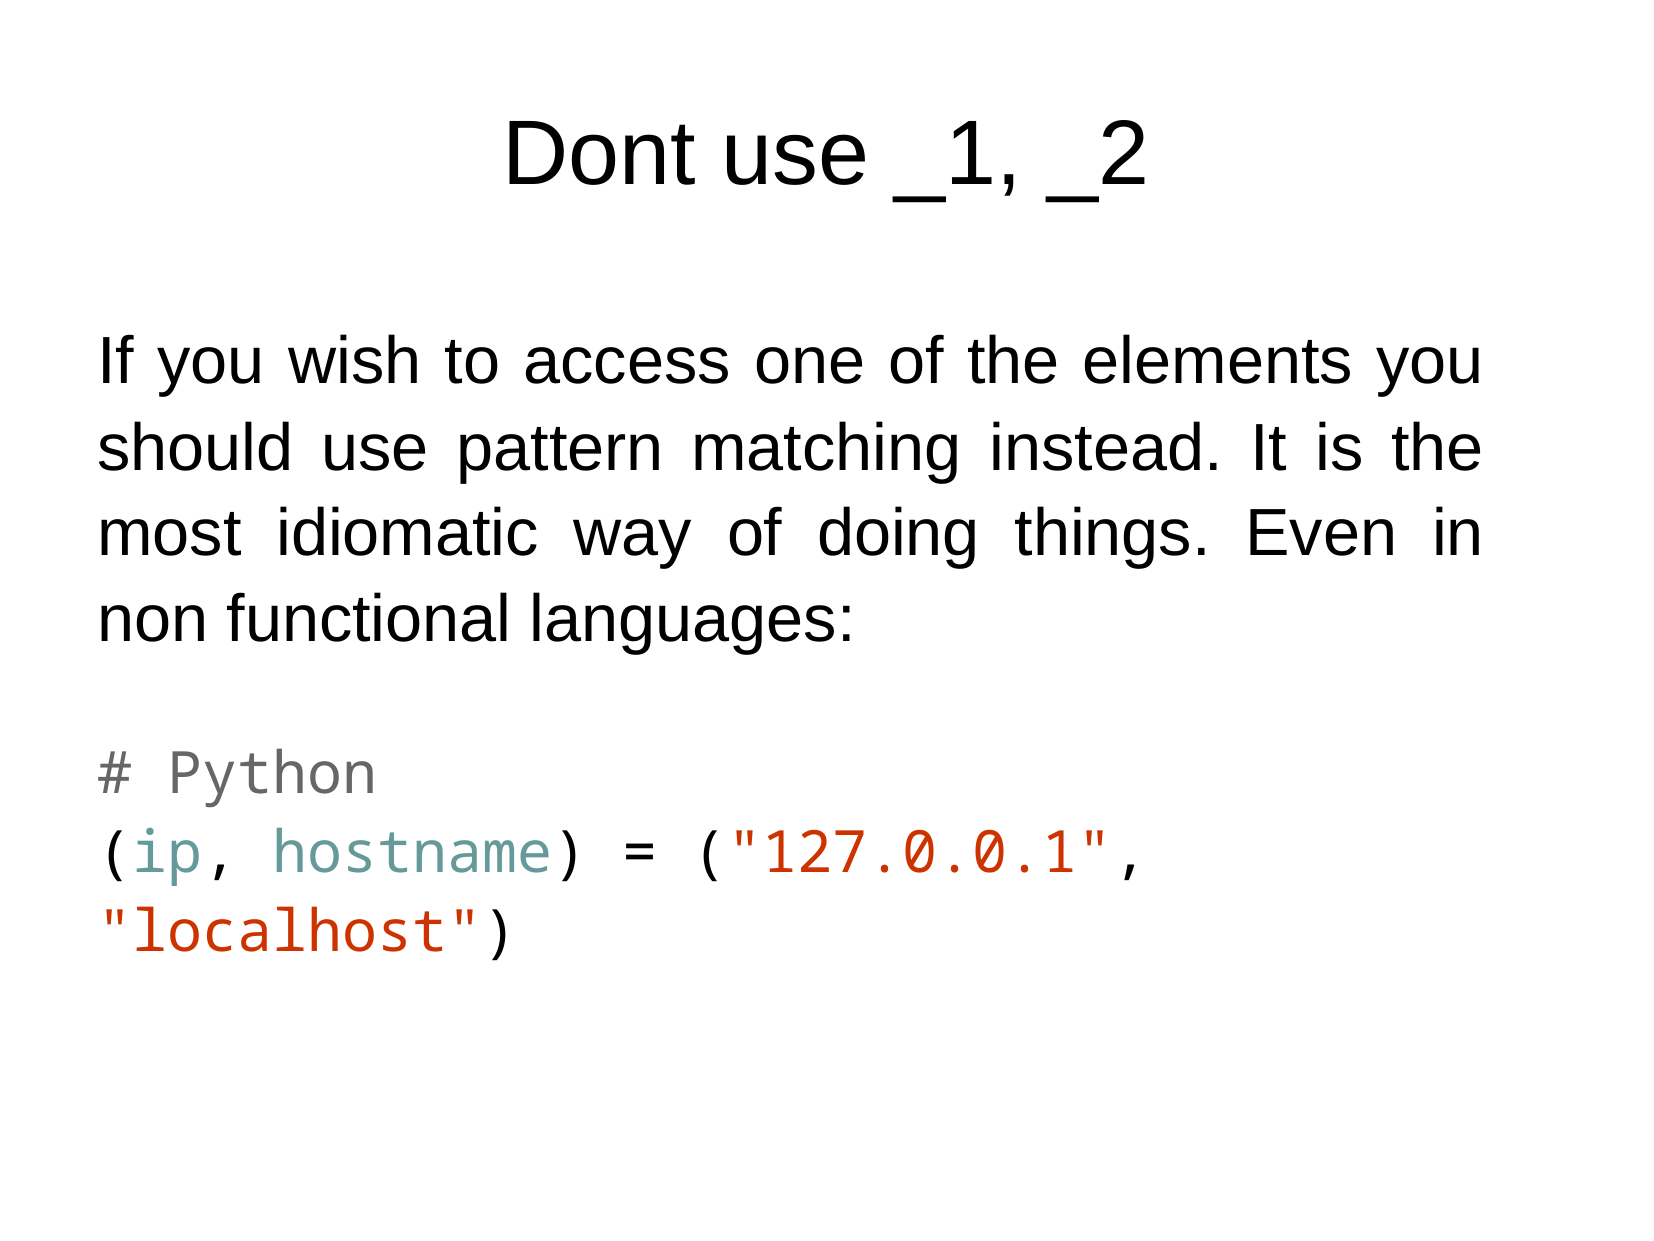

# Dont use _1, _2
If you wish to access one of the elements you should use pattern matching instead. It is the most idiomatic way of doing things. Even in non functional languages:
# Python
(ip, hostname) = ("127.0.0.1", "localhost")